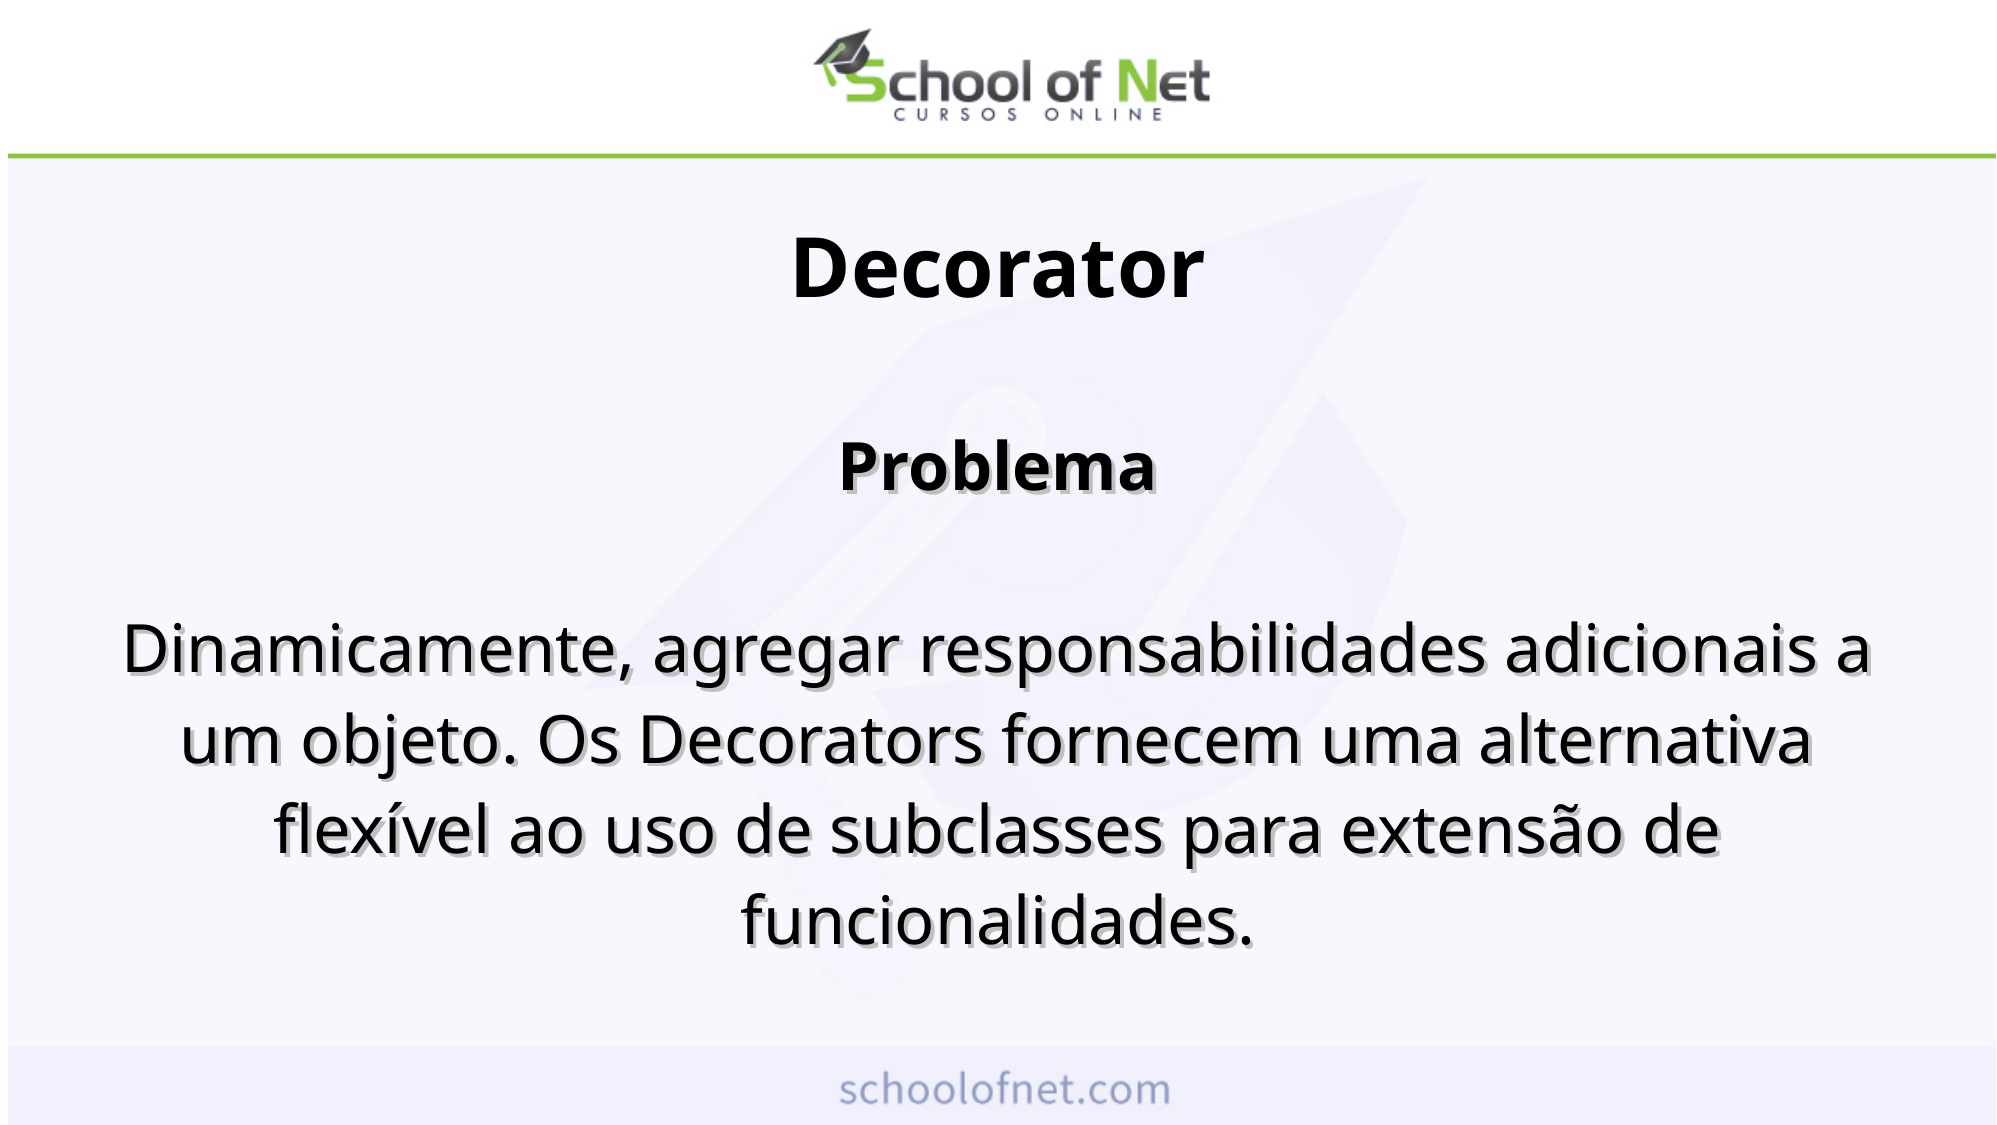

# Decorator
Problema
Dinamicamente, agregar responsabilidades adicionais a um objeto. Os Decorators fornecem uma alternativa flexível ao uso de subclasses para extensão de funcionalidades.